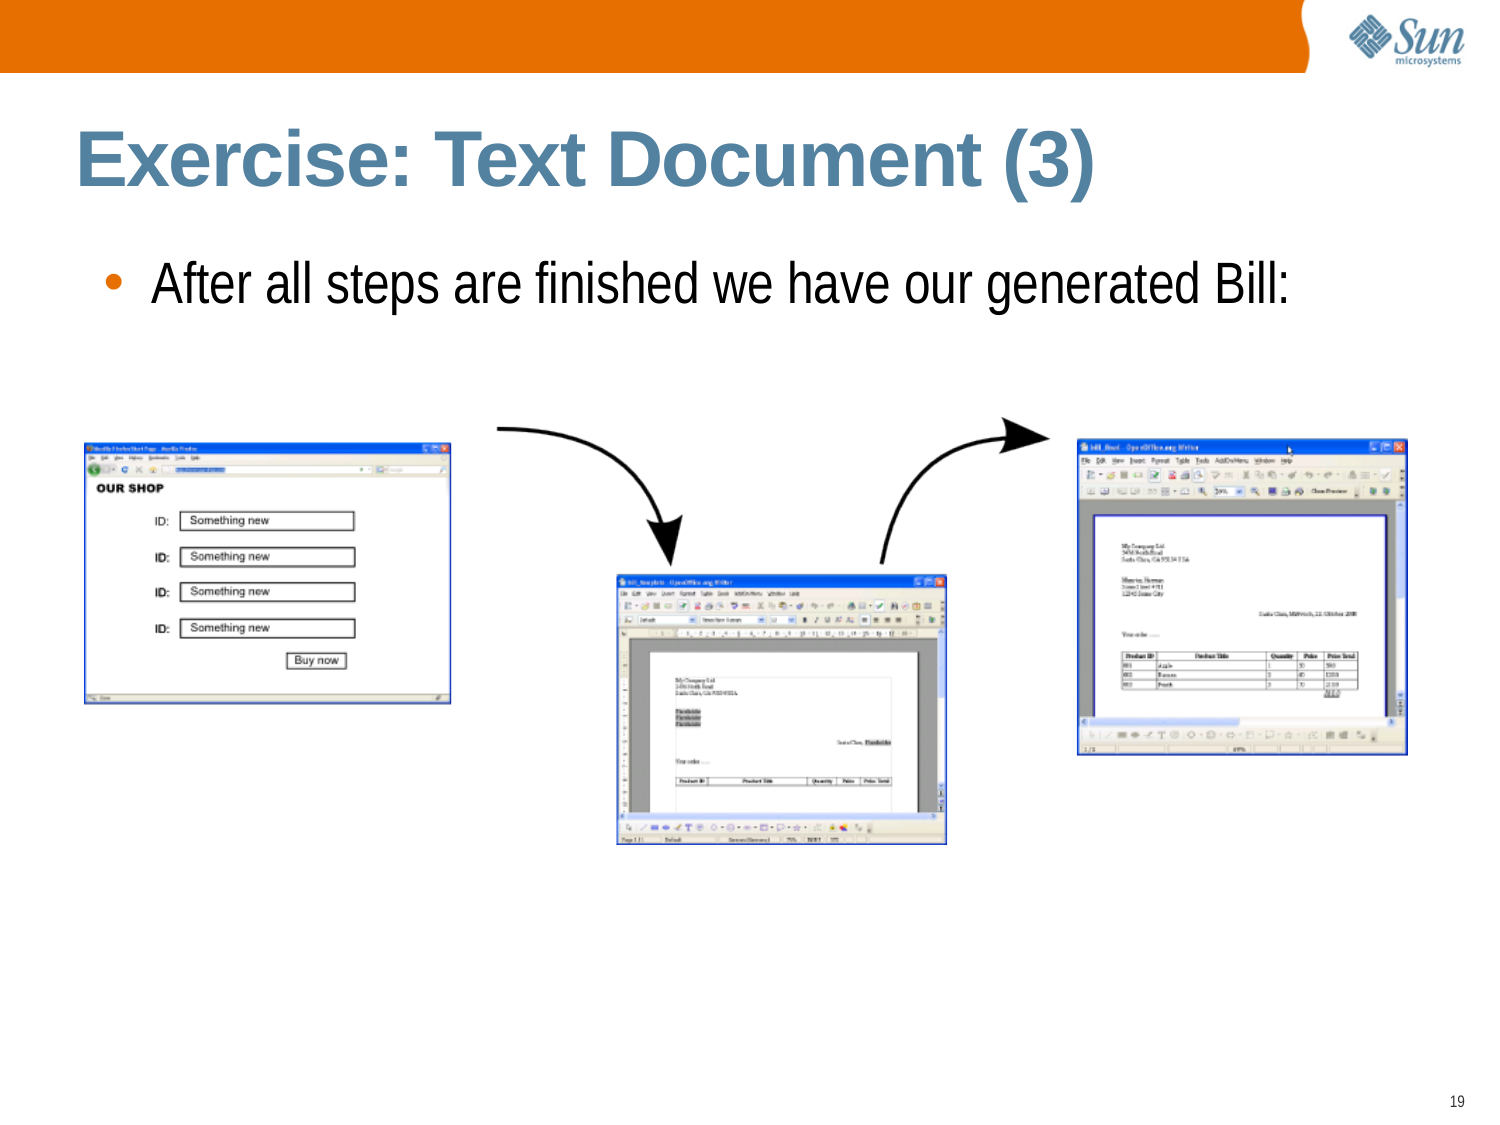

# Exercise: Text Document (3)
After all steps are finished we have our generated Bill: